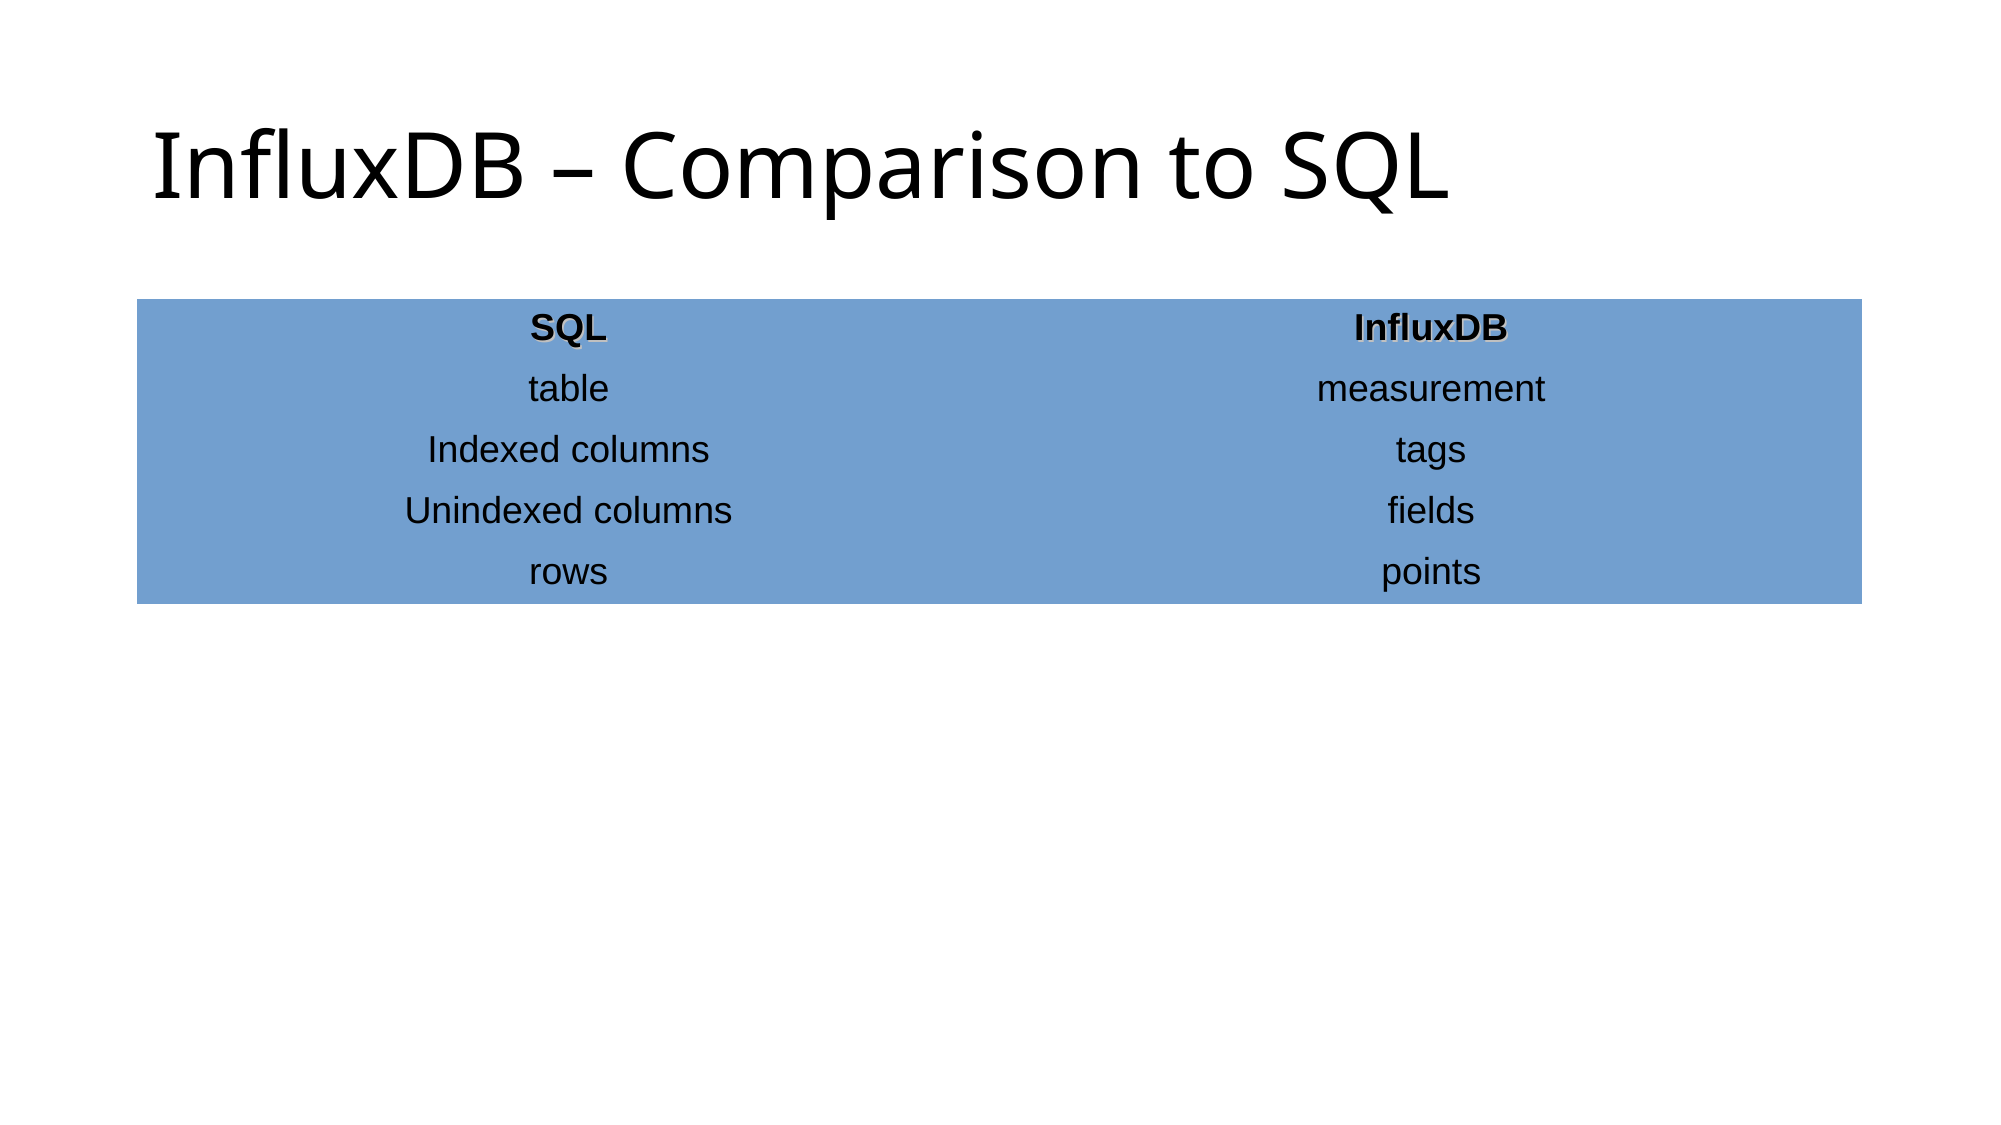

# InfluxDB – Comparison to SQL
| SQL | InfluxDB |
| --- | --- |
| table | measurement |
| Indexed columns | tags |
| Unindexed columns | fields |
| rows | points |